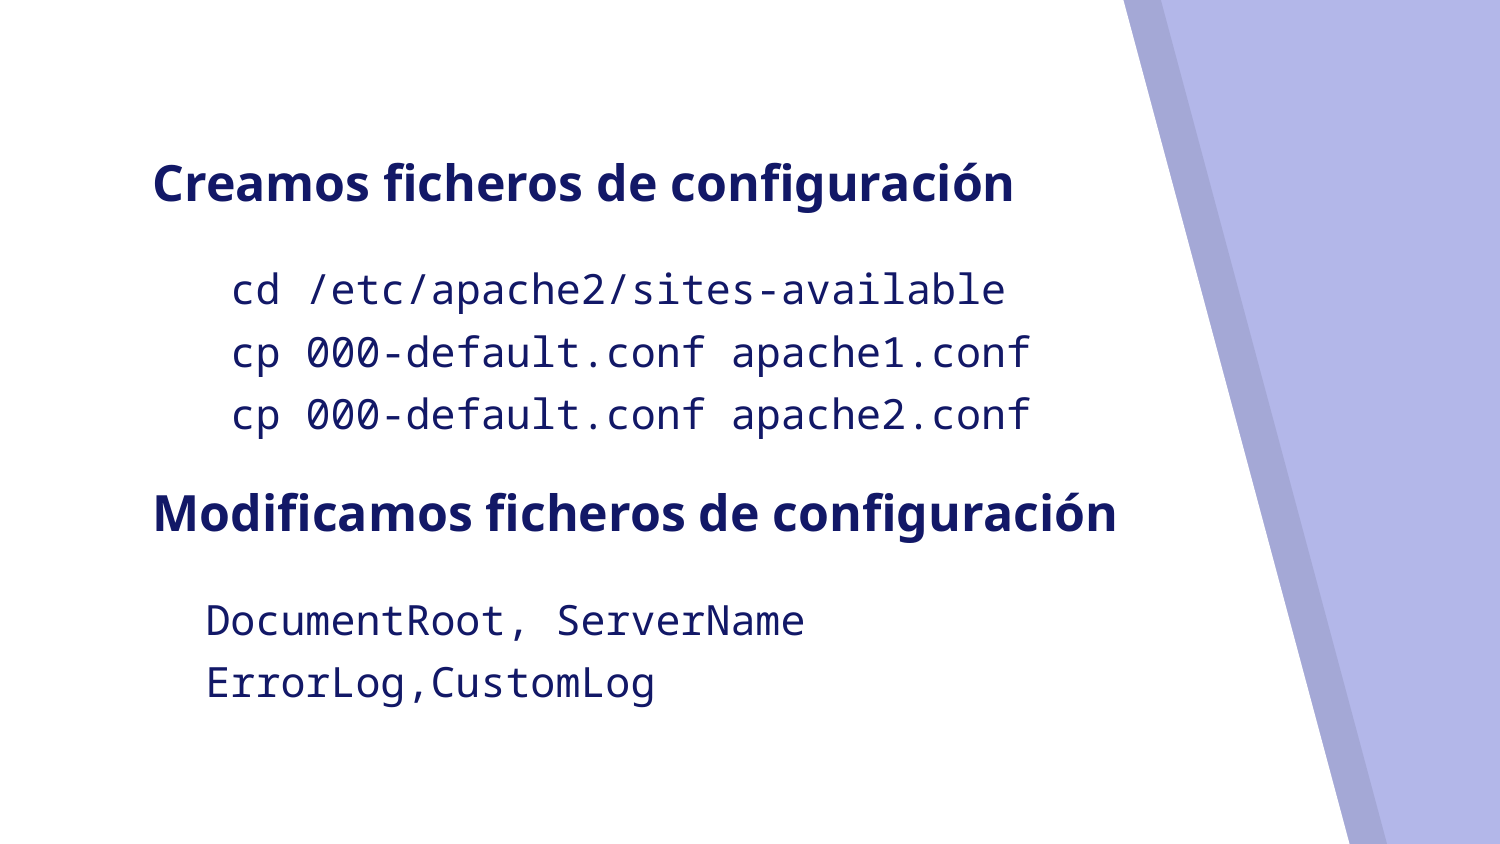

# Creamos ficheros de configuración
 cd /etc/apache2/sites-available
 cp 000-default.conf apache1.conf
 cp 000-default.conf apache2.conf
Modificamos ficheros de configuración
DocumentRoot, ServerName
ErrorLog,CustomLog